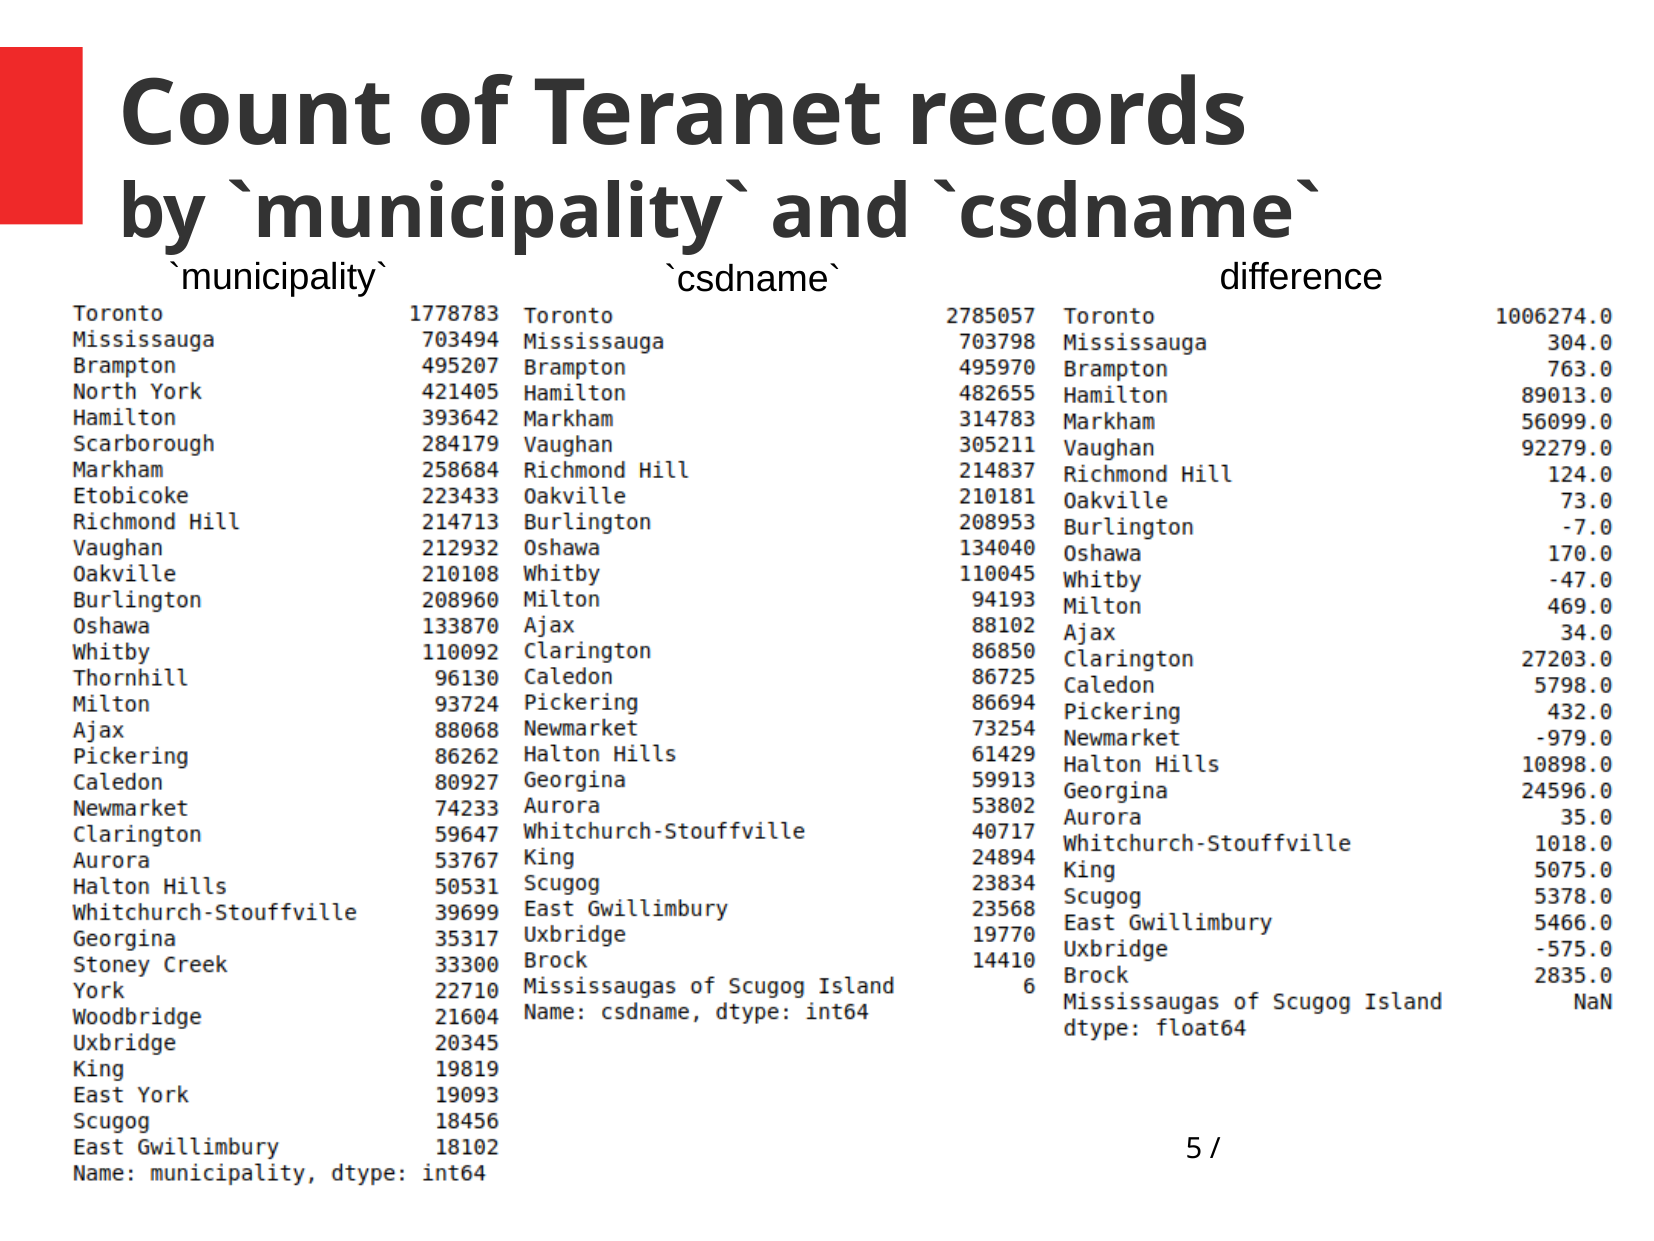

# Count of Teranet records by `municipality` and `csdname`
`municipality`
difference
`csdname`